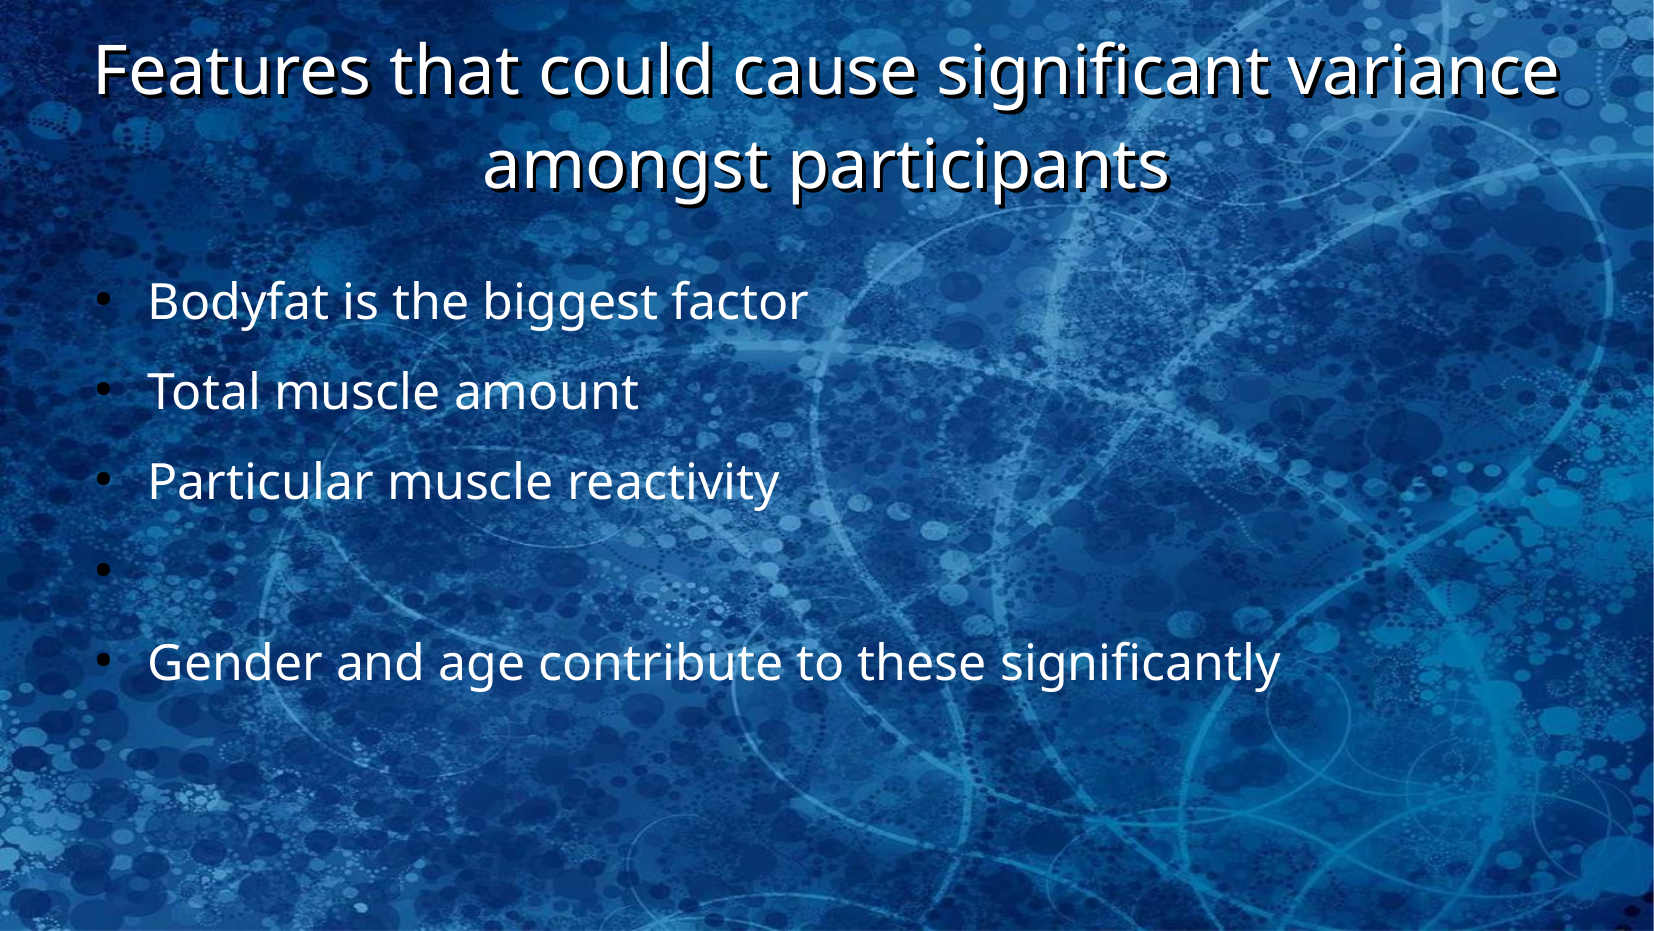

# Features that could cause significant variance amongst participants
Bodyfat is the biggest factor
Total muscle amount
Particular muscle reactivity
Gender and age contribute to these significantly